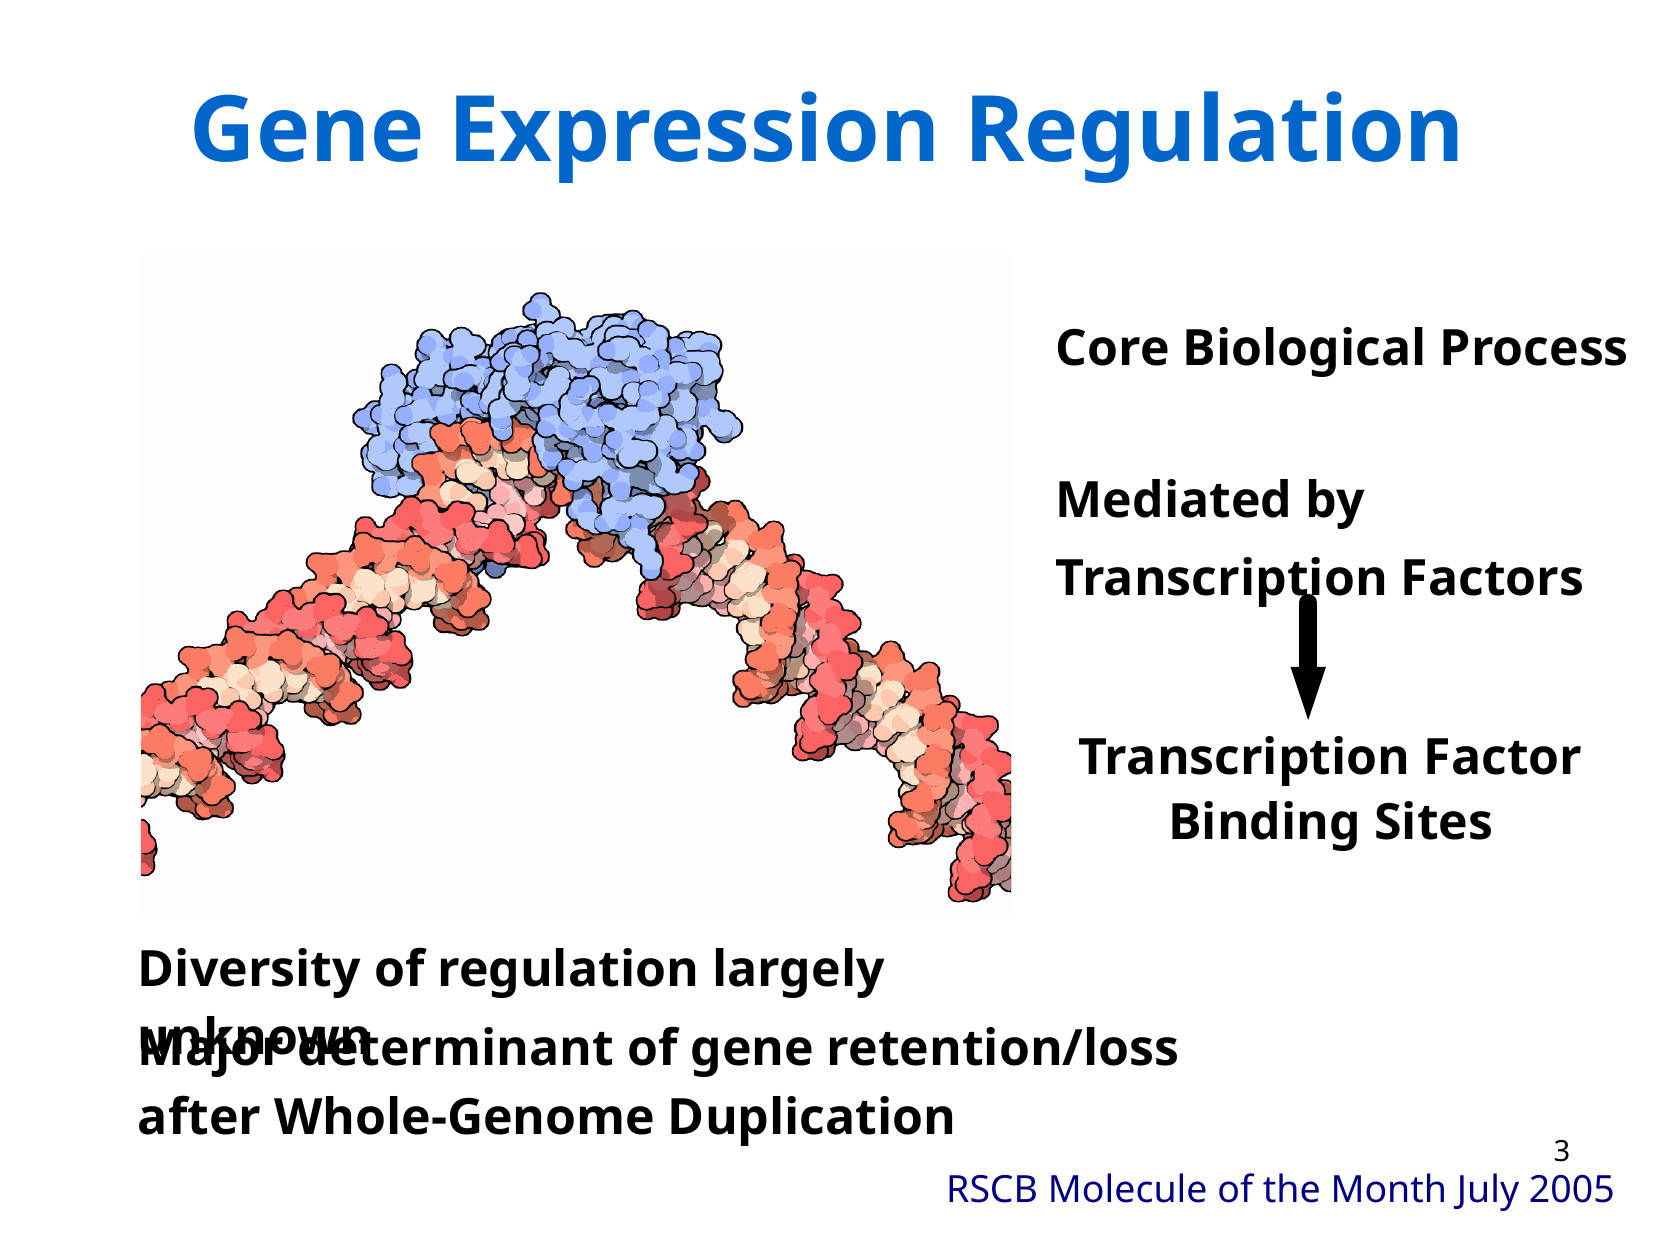

Gene Expression Regulation
Core Biological Process
Mediated by
Transcription Factors
Transcription Factor
Binding Sites
Diversity of regulation largely unknown
Major determinant of gene retention/loss after Whole-Genome Duplication
3
RSCB Molecule of the Month July 2005